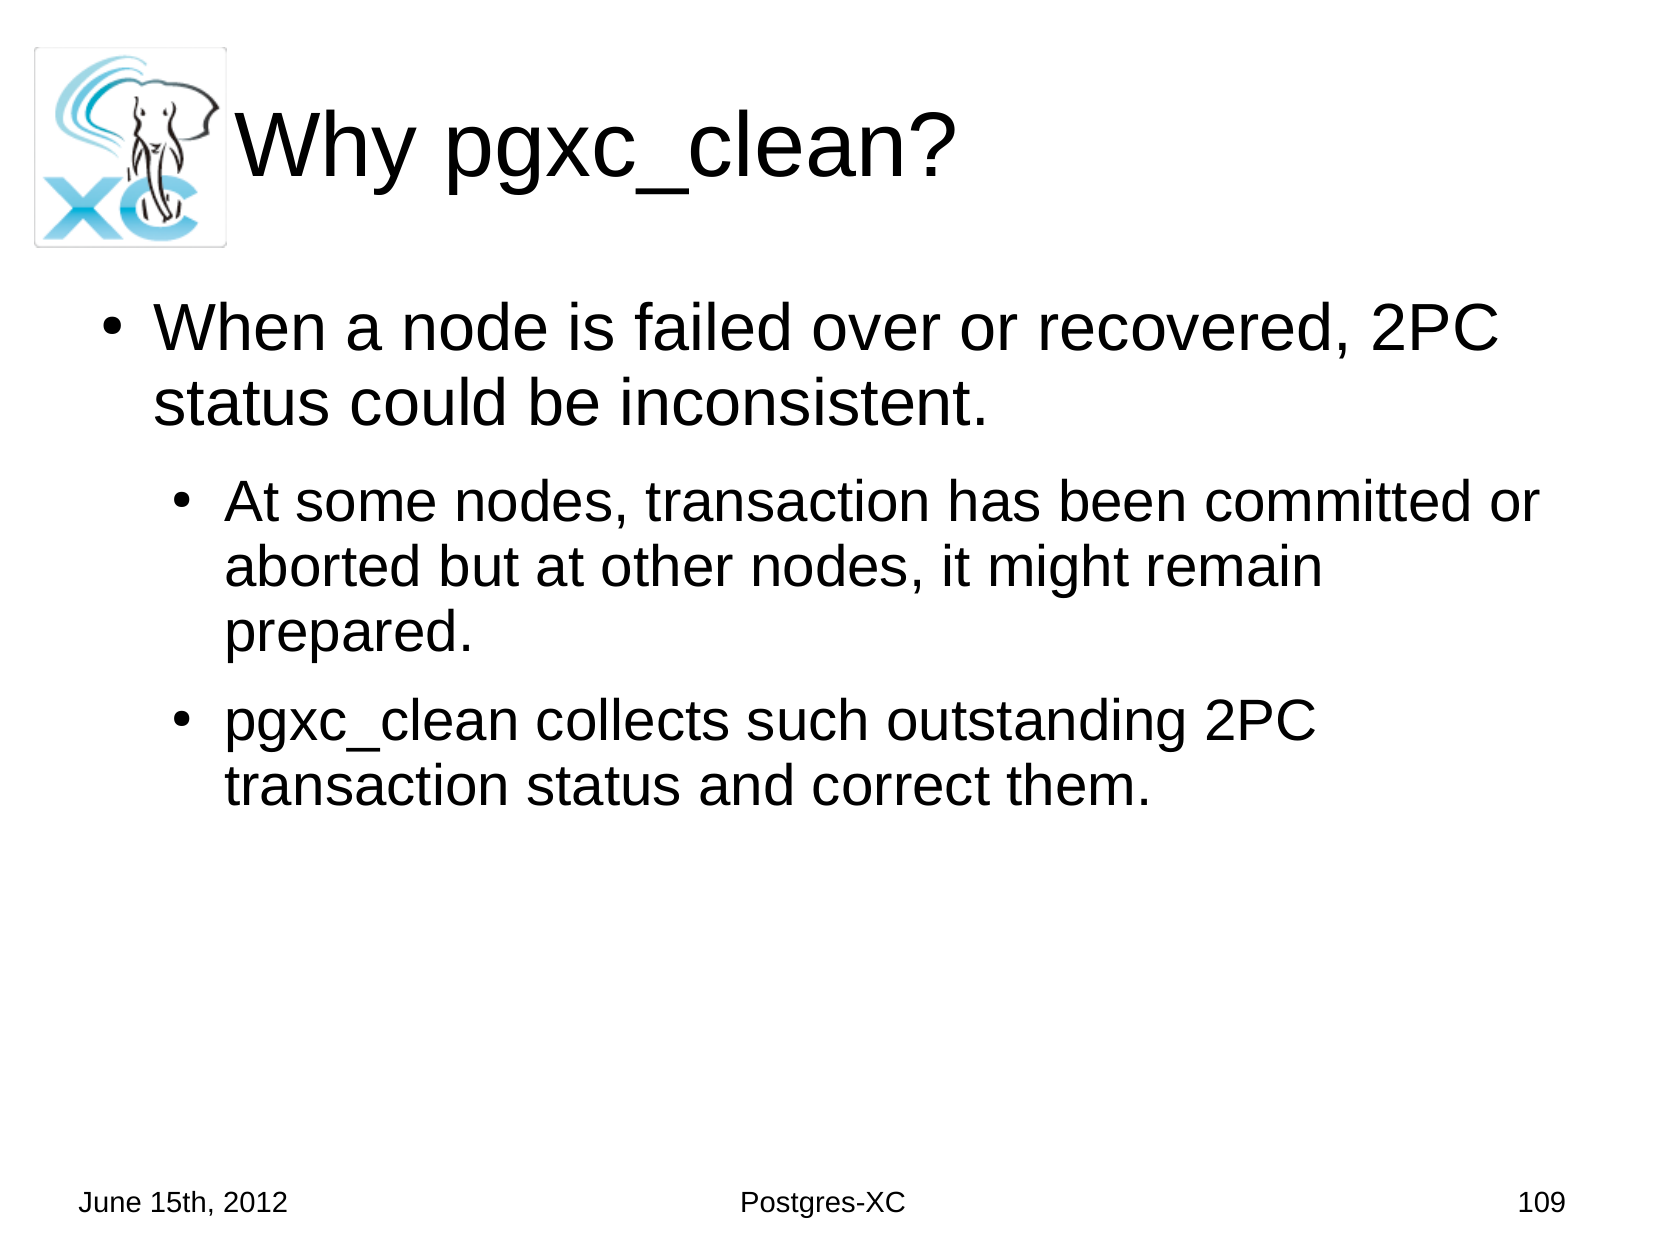

# Why pgxc_clean?
When a node is failed over or recovered, 2PC status could be inconsistent.
At some nodes, transaction has been committed or aborted but at other nodes, it might remain prepared.
pgxc_clean collects such outstanding 2PC transaction status and correct them.
109